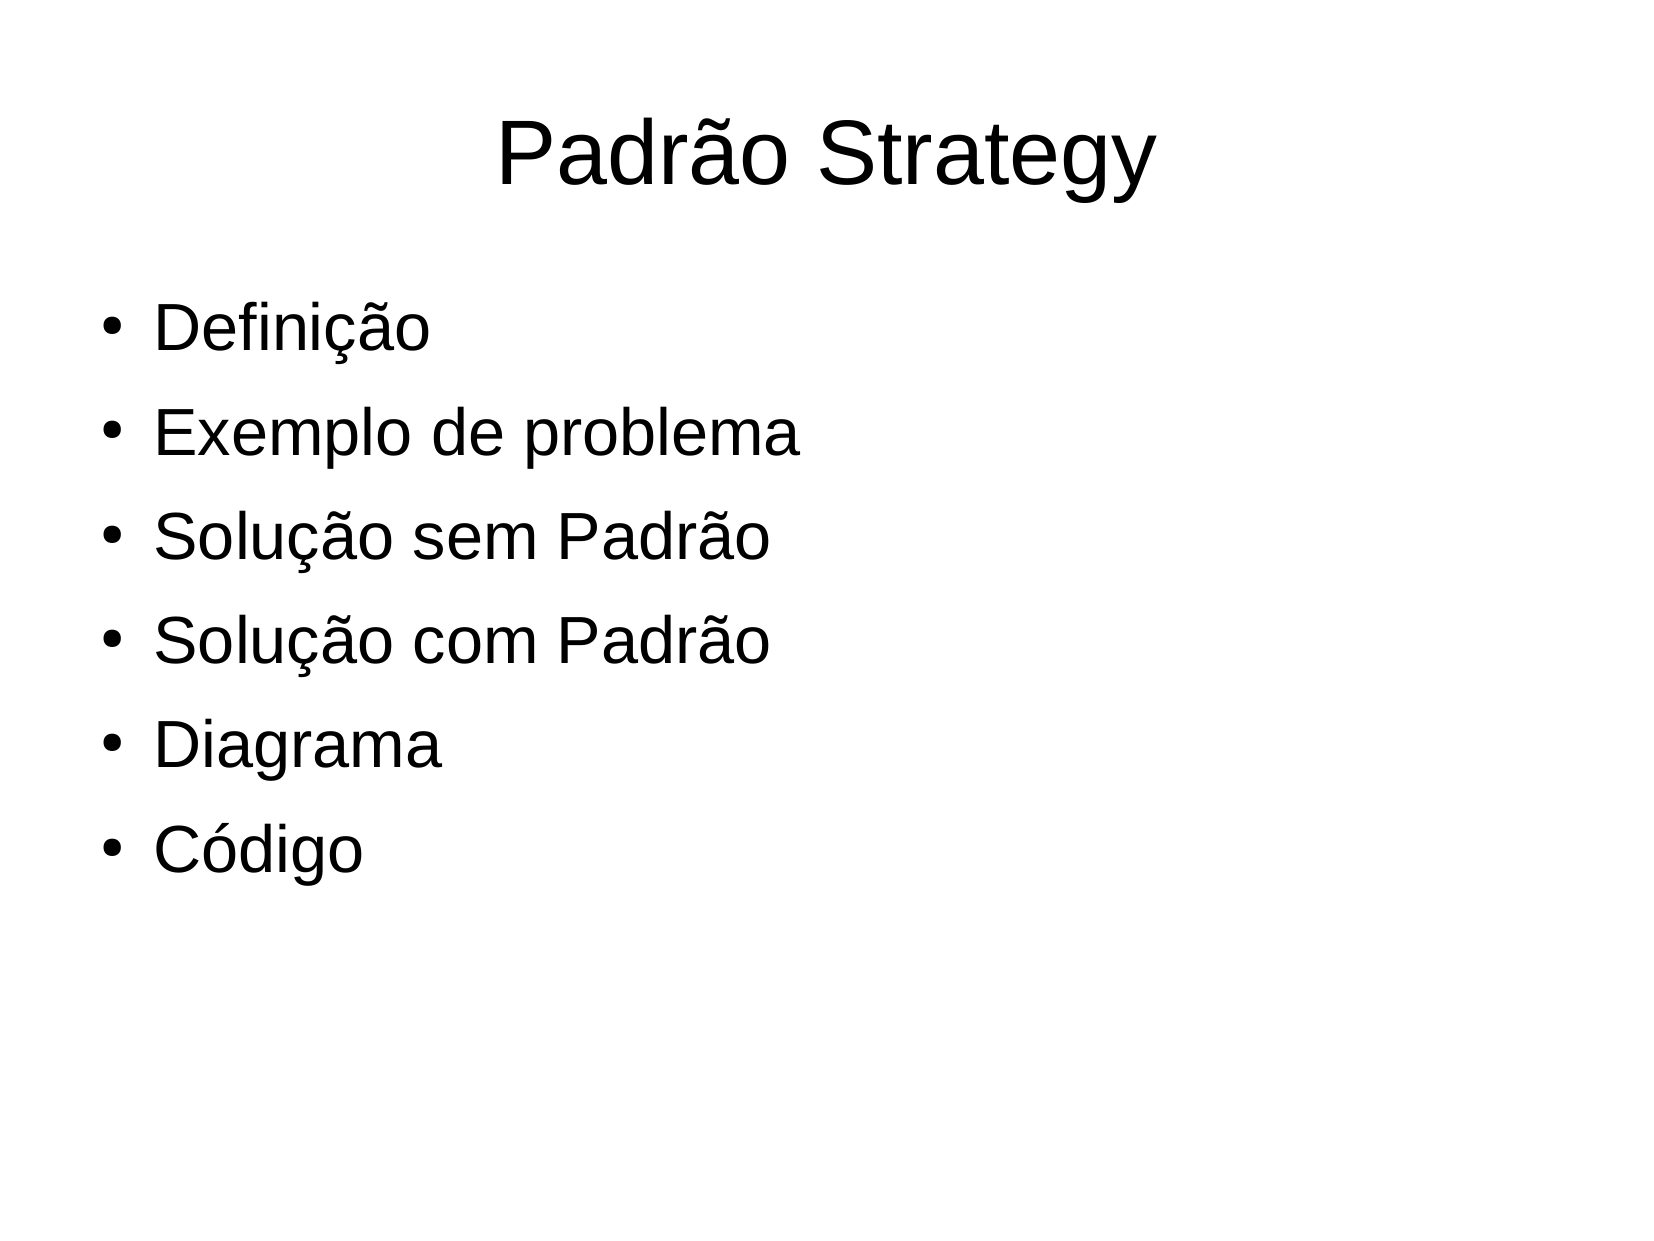

# Padrão Strategy
Definição
Exemplo de problema
Solução sem Padrão
Solução com Padrão
Diagrama
Código